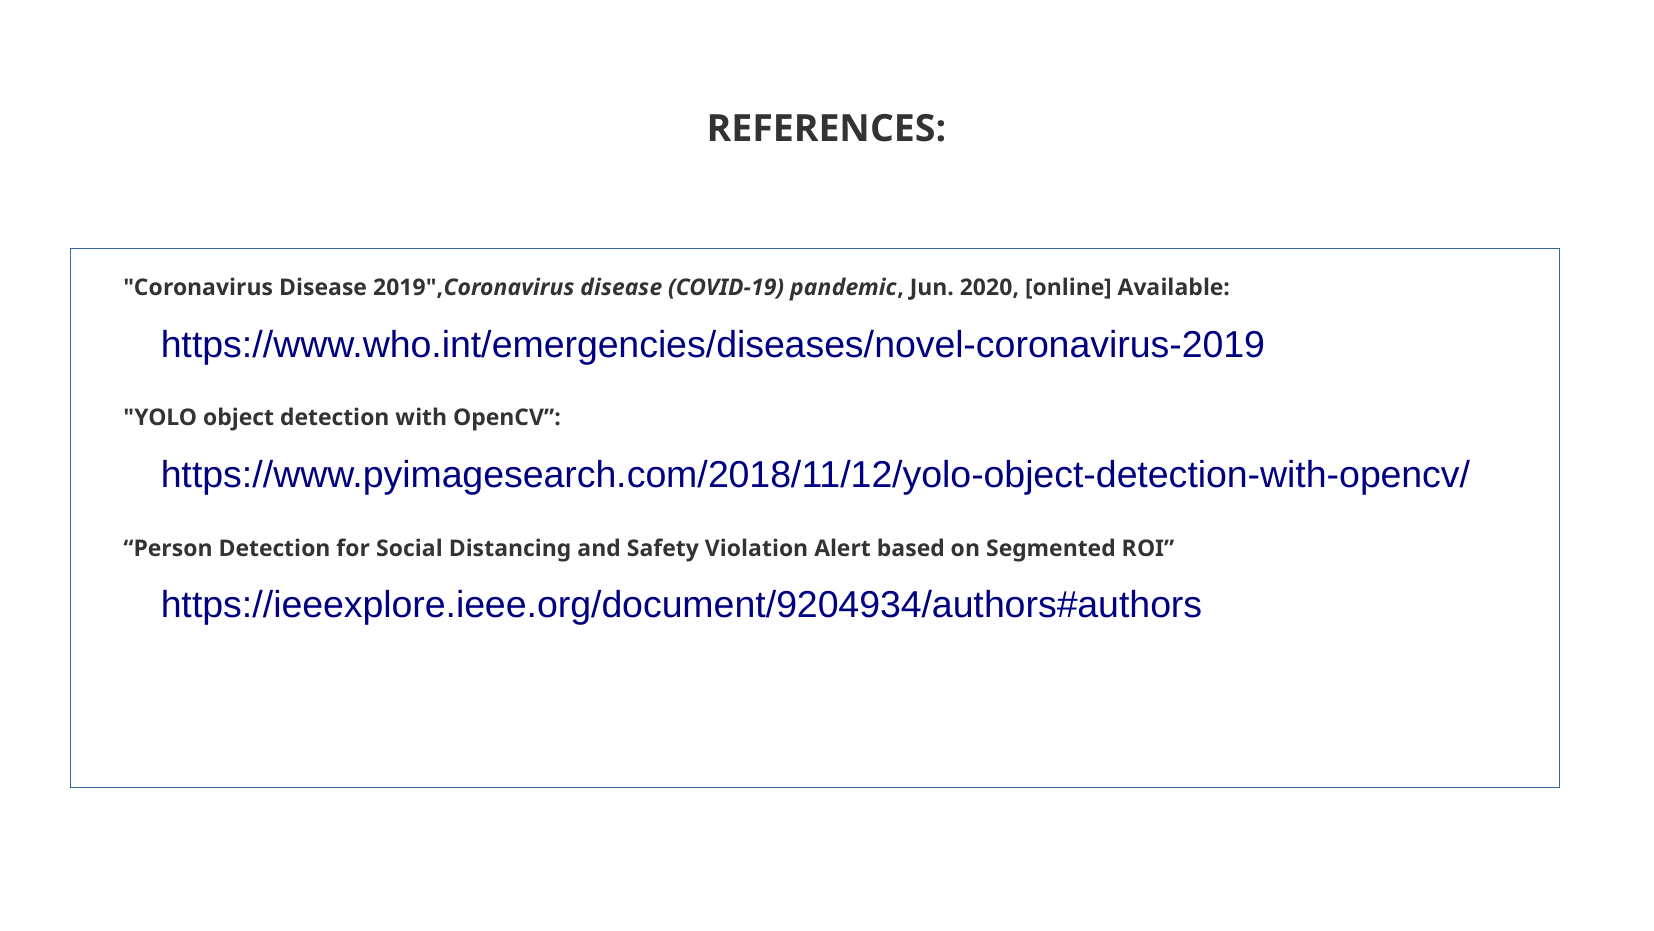

# REFERENCES:
"Coronavirus Disease 2019",Coronavirus disease (COVID-19) pandemic, Jun. 2020, [online] Available: https://www.who.int/emergencies/diseases/novel-coronavirus-2019
"YOLO object detection with OpenCV”: https://www.pyimagesearch.com/2018/11/12/yolo-object-detection-with-opencv/
“Person Detection for Social Distancing and Safety Violation Alert based on Segmented ROI” https://ieeexplore.ieee.org/document/9204934/authors#authors